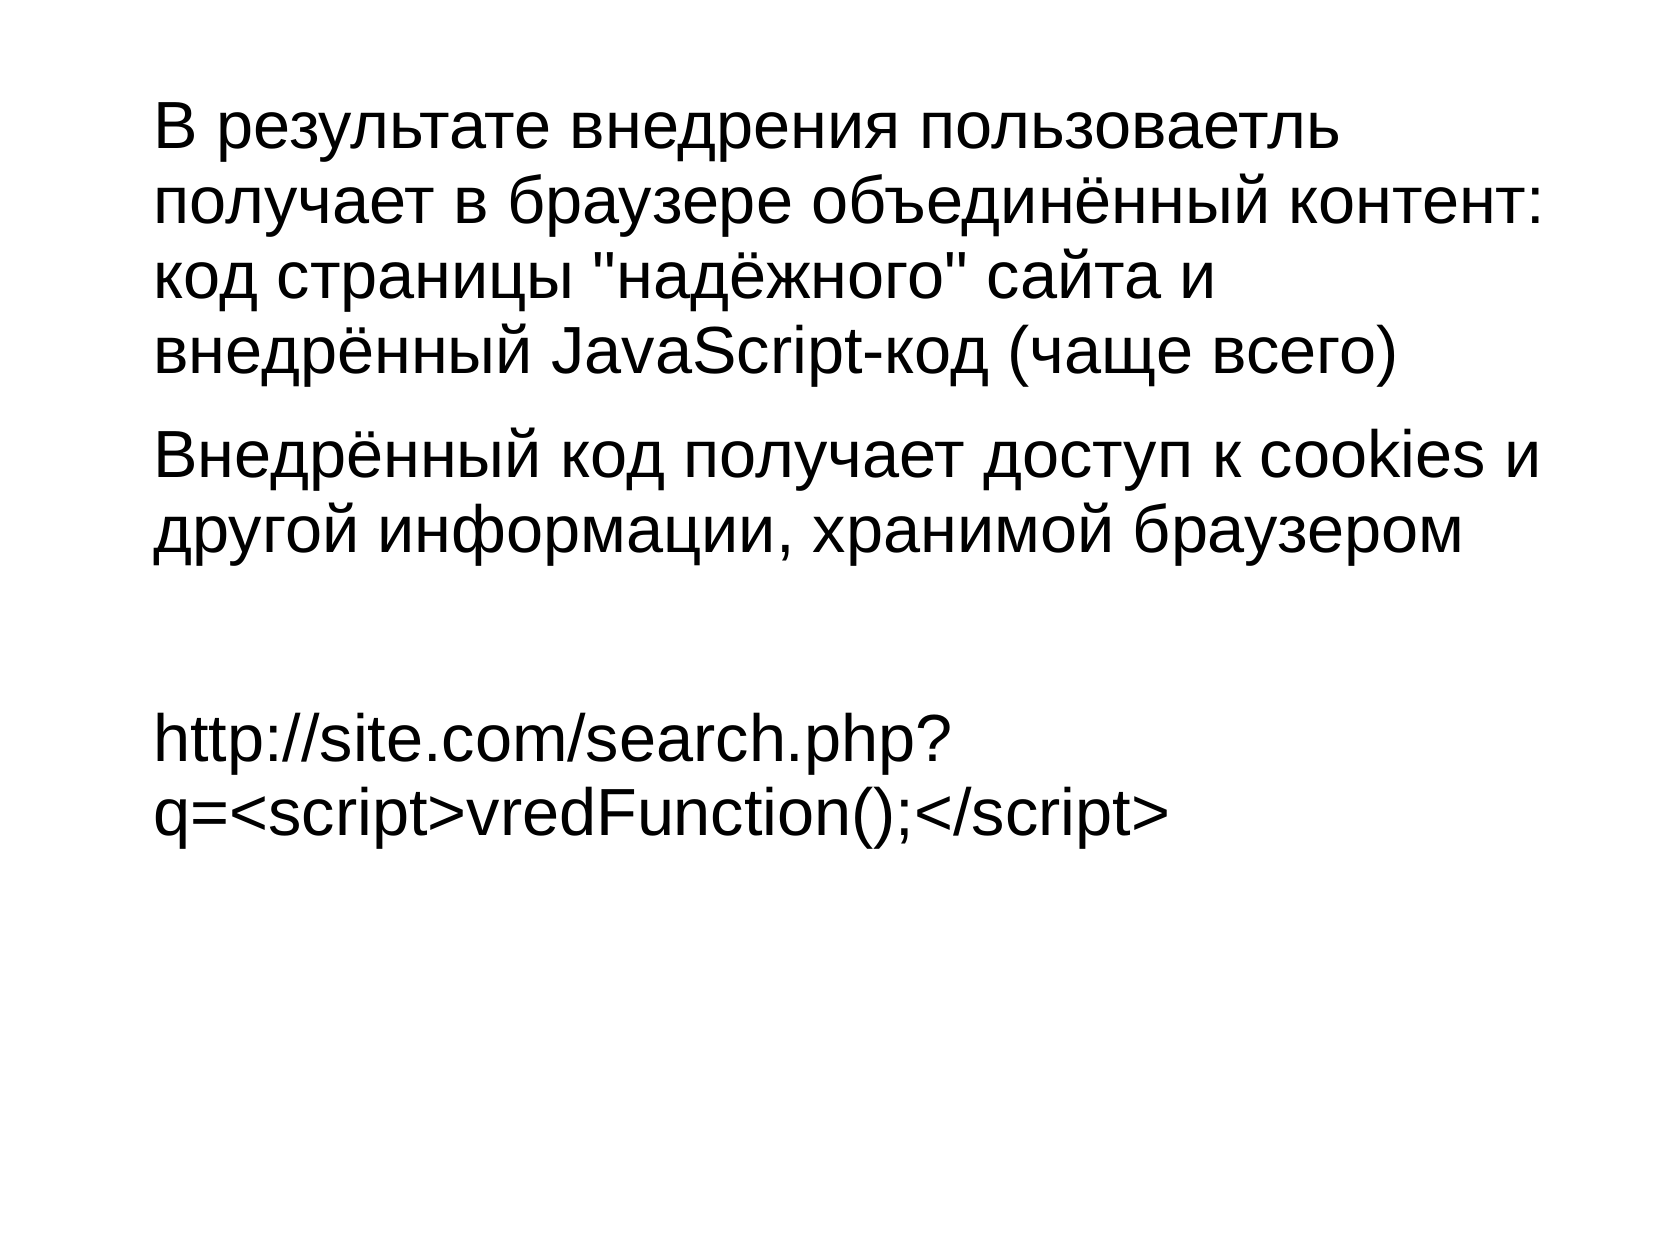

# В результате внедрения пользоваетль получает в браузере объединённый контент: код страницы "надёжного" сайта и внедрённый JavaScript-код (чаще всего)
Внедрённый код получает доступ к cookies и другой информации, хранимой браузером
http://site.com/search.php?q=<script>vredFunction();</script>